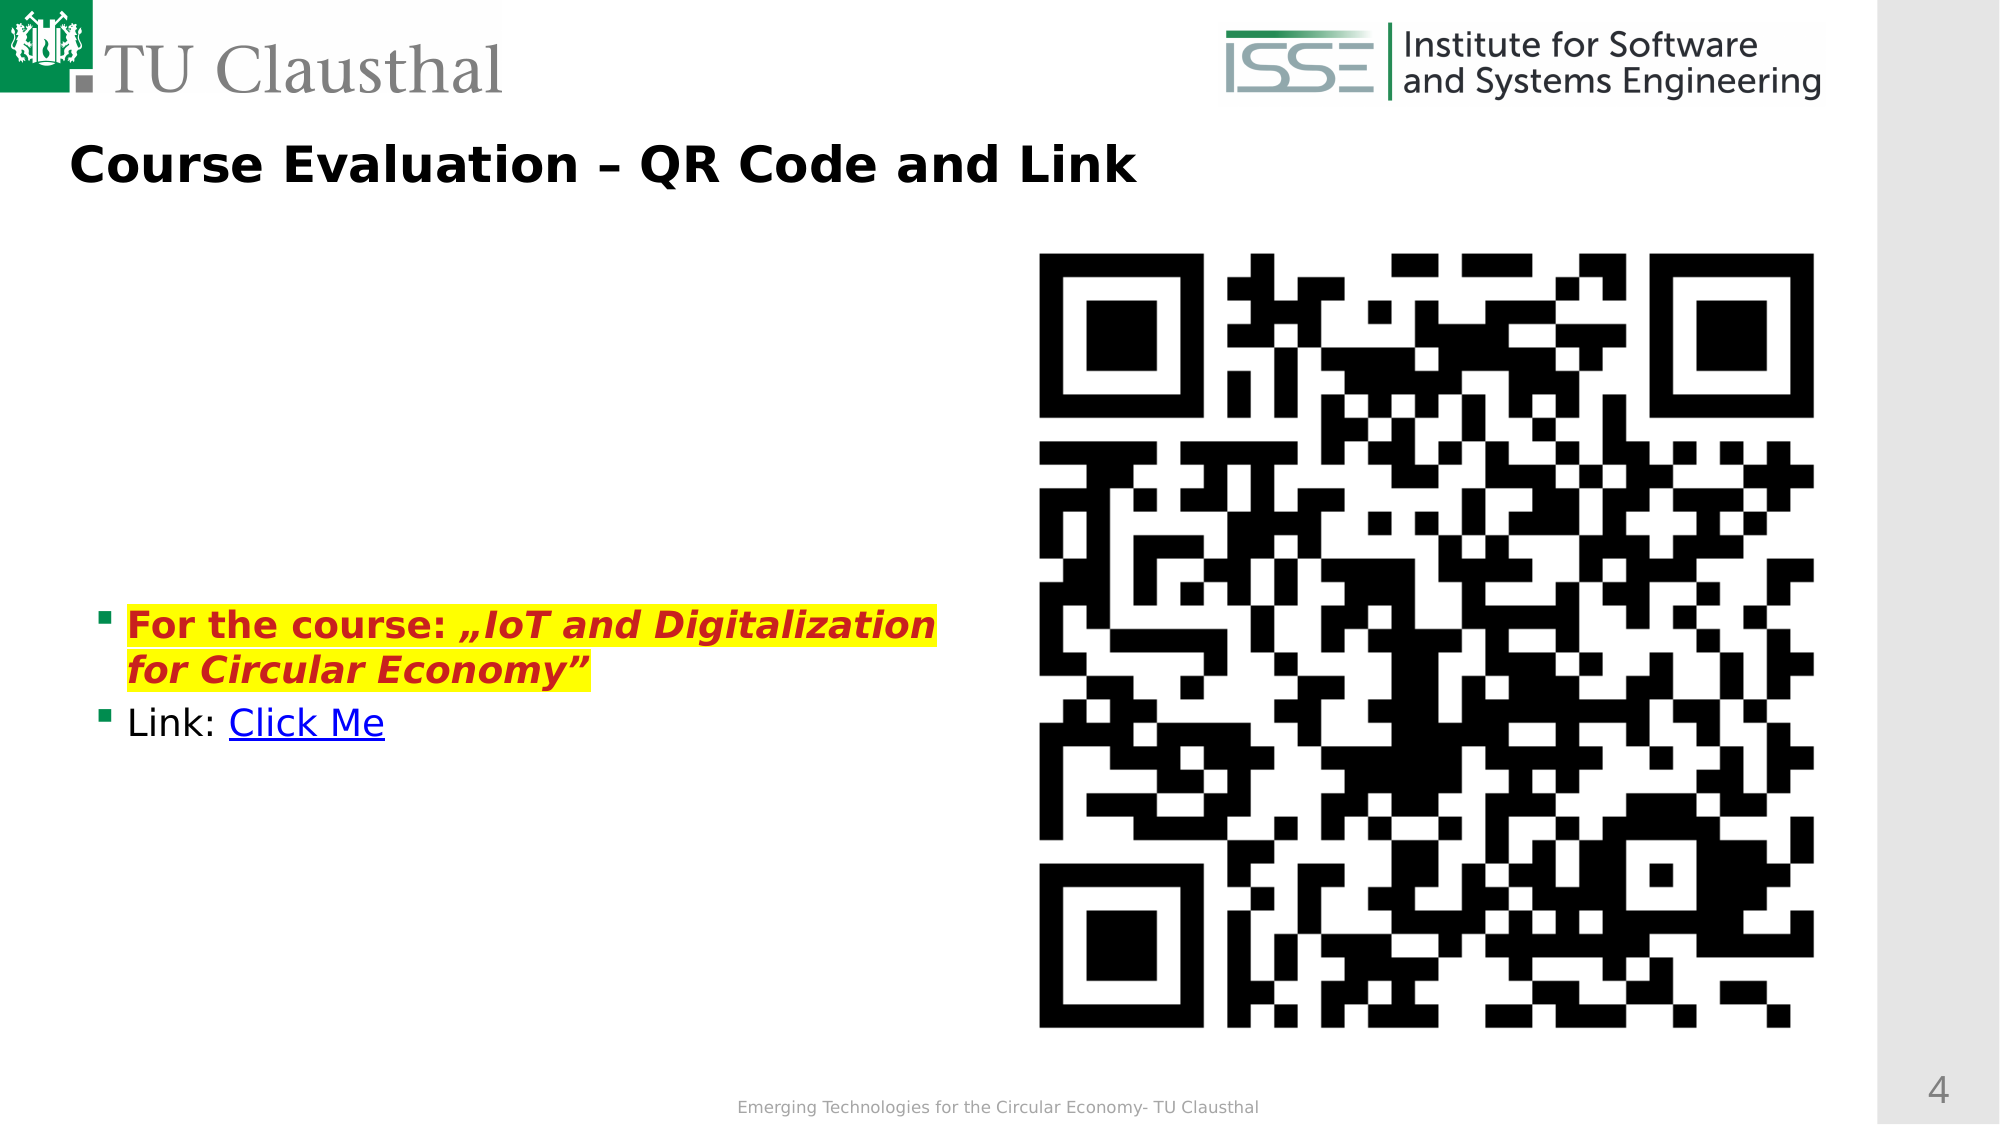

Course Evaluation – QR Code and Link
For the course: „IoT and Digitalization for Circular Economy”
Link: Click Me